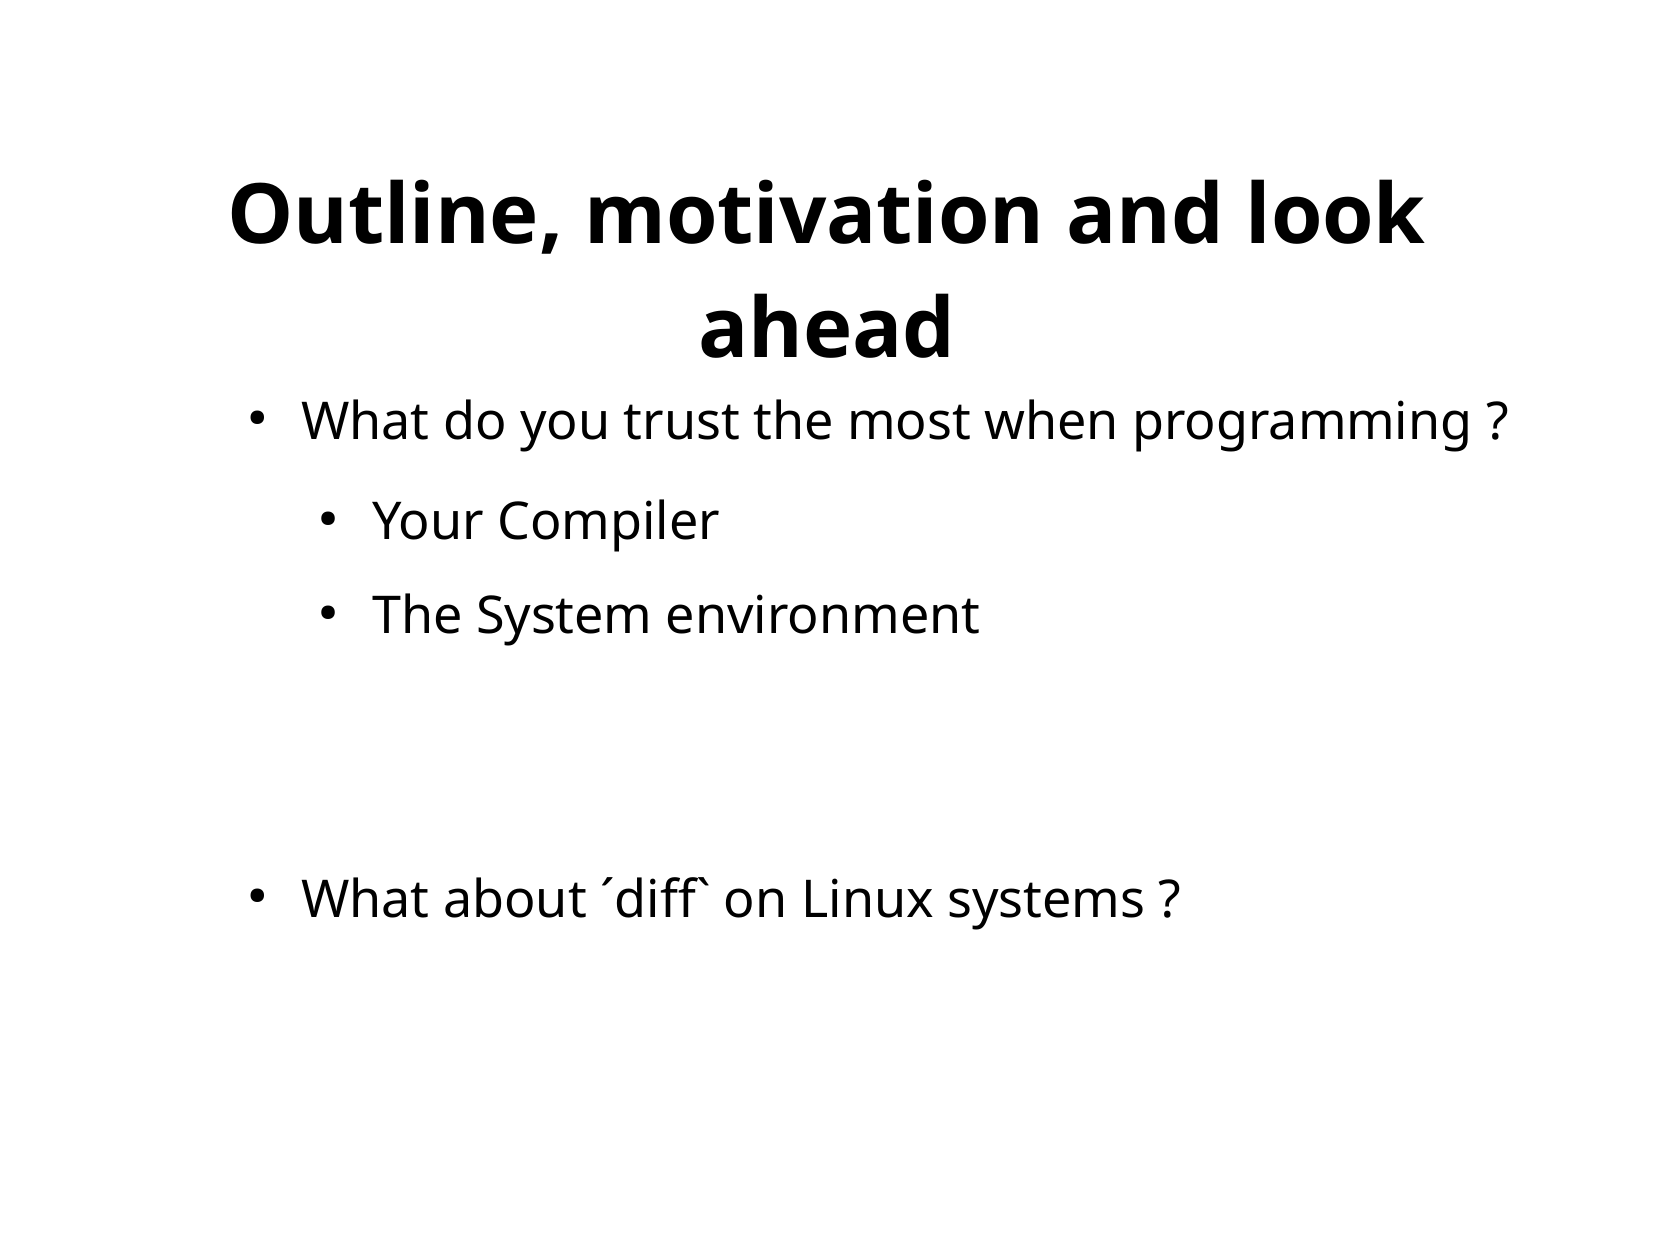

Outline, motivation and look ahead
# What do you trust the most when programming ?
Your Compiler
The System environment
What about ´diff` on Linux systems ?